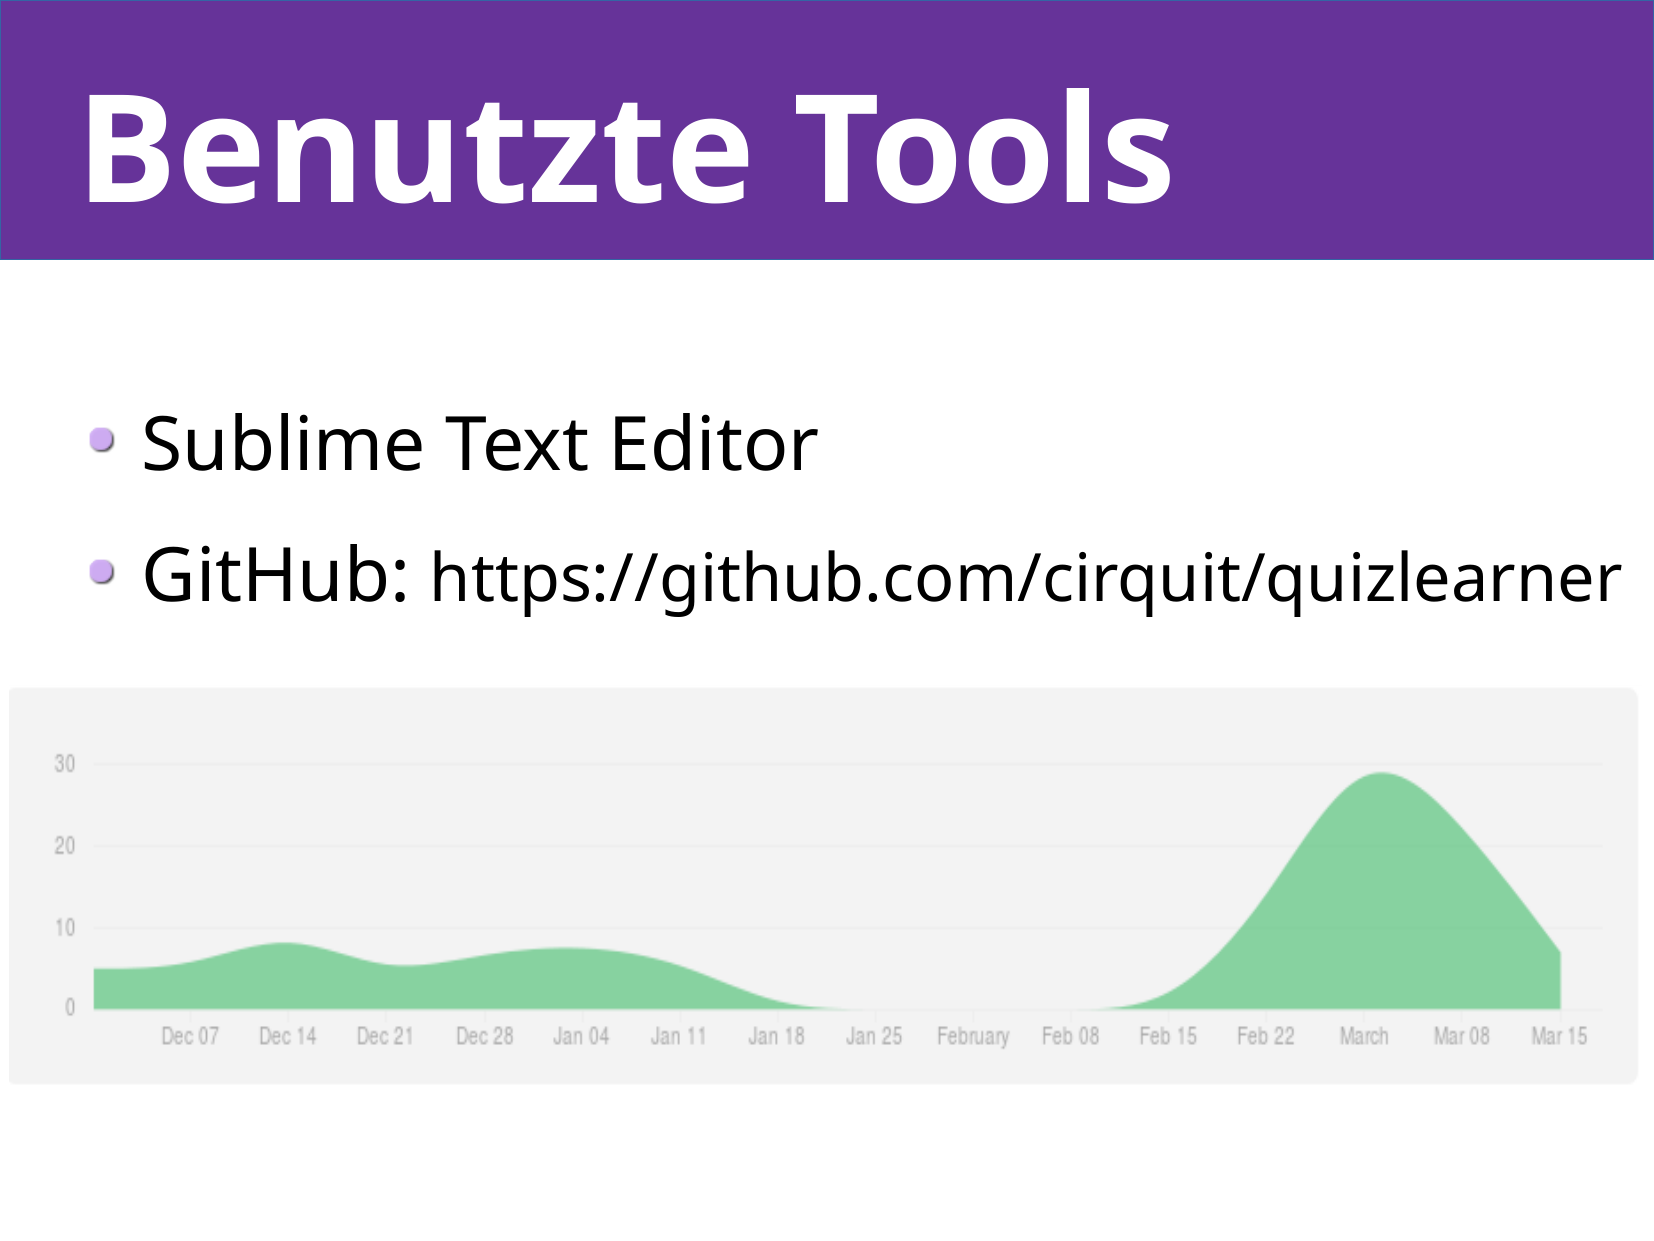

# Benutzte Tools
Sublime Text Editor
GitHub: https://github.com/cirquit/quizlearner